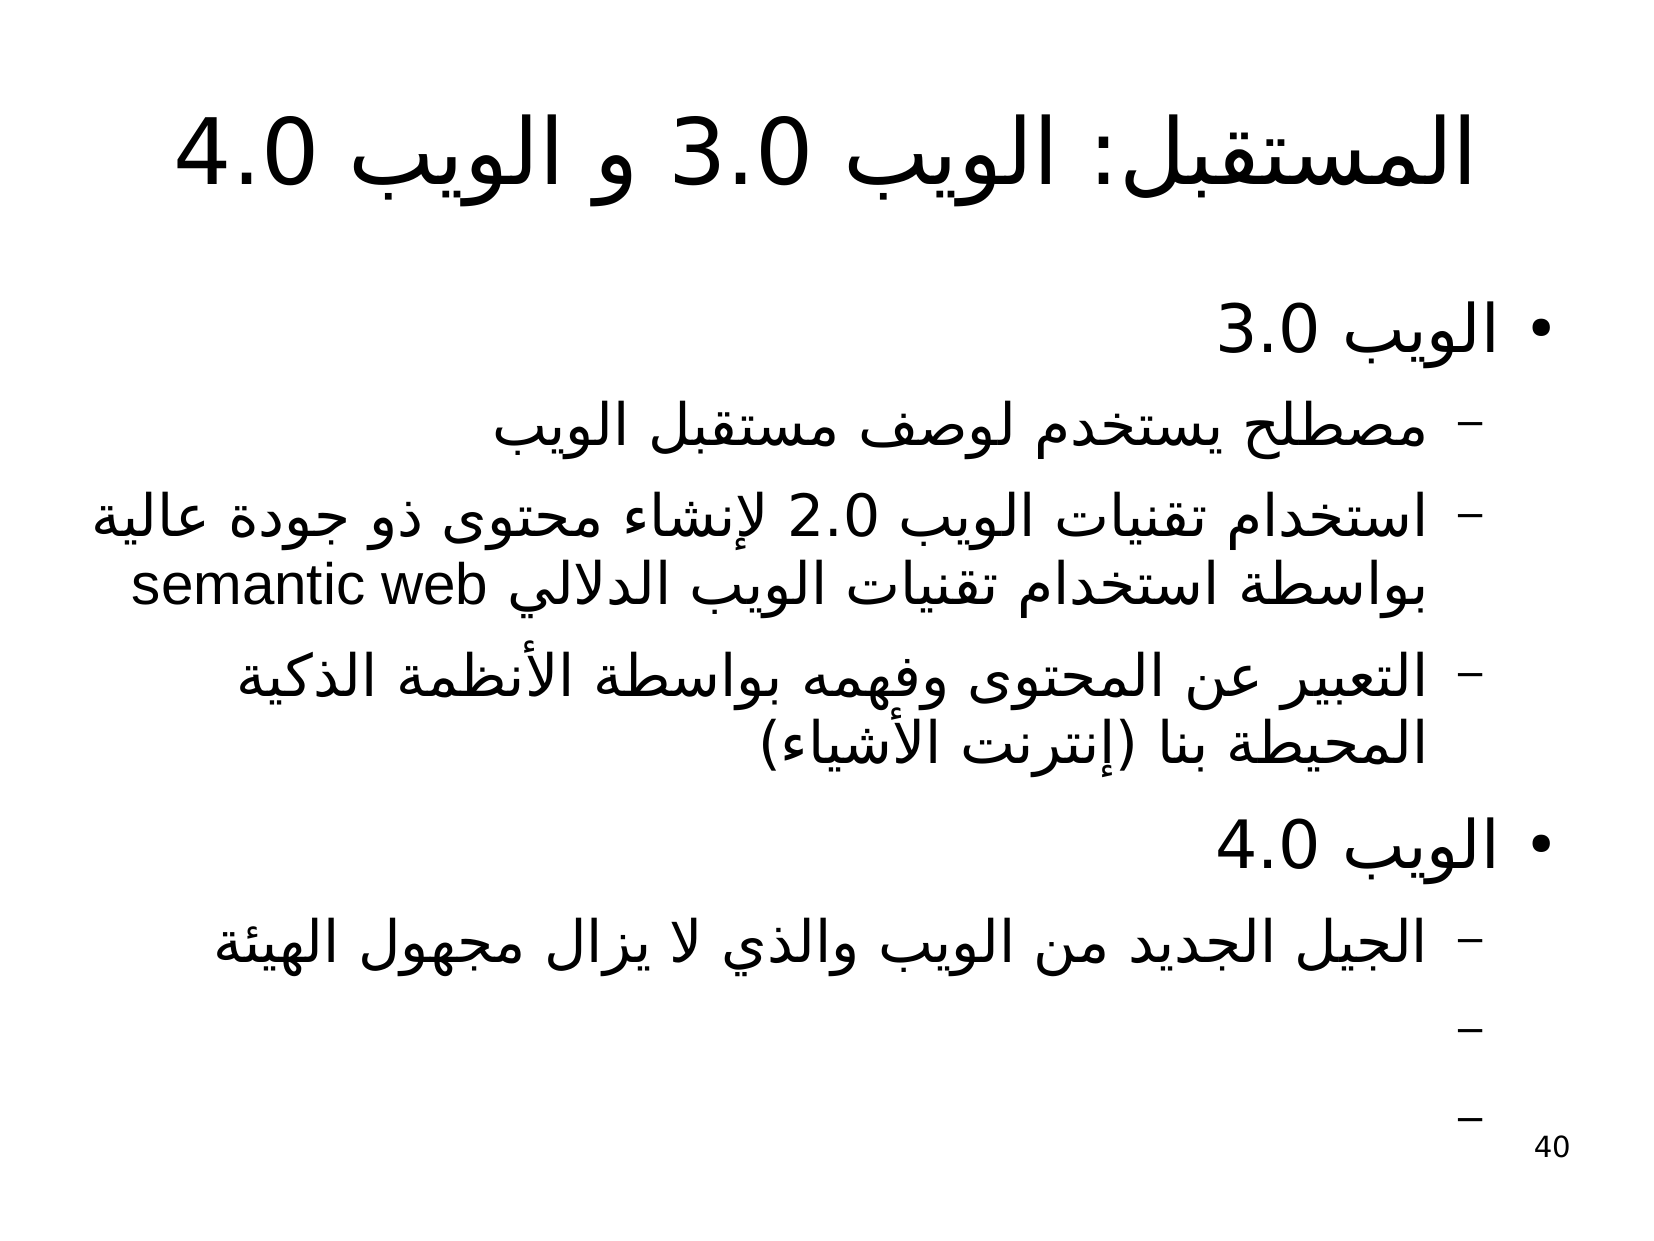

# المستقبل: الويب 3.0 و الويب 4.0
الويب 3.0
مصطلح يستخدم لوصف مستقبل الويب
استخدام تقنيات الويب 2.0 لإنشاء محتوى ذو جودة عالية بواسطة استخدام تقنيات الويب الدلالي semantic web
التعبير عن المحتوى وفهمه بواسطة الأنظمة الذكية المحيطة بنا (إنترنت الأشياء)
الويب 4.0
الجيل الجديد من الويب والذي لا يزال مجهول الهيئة
40